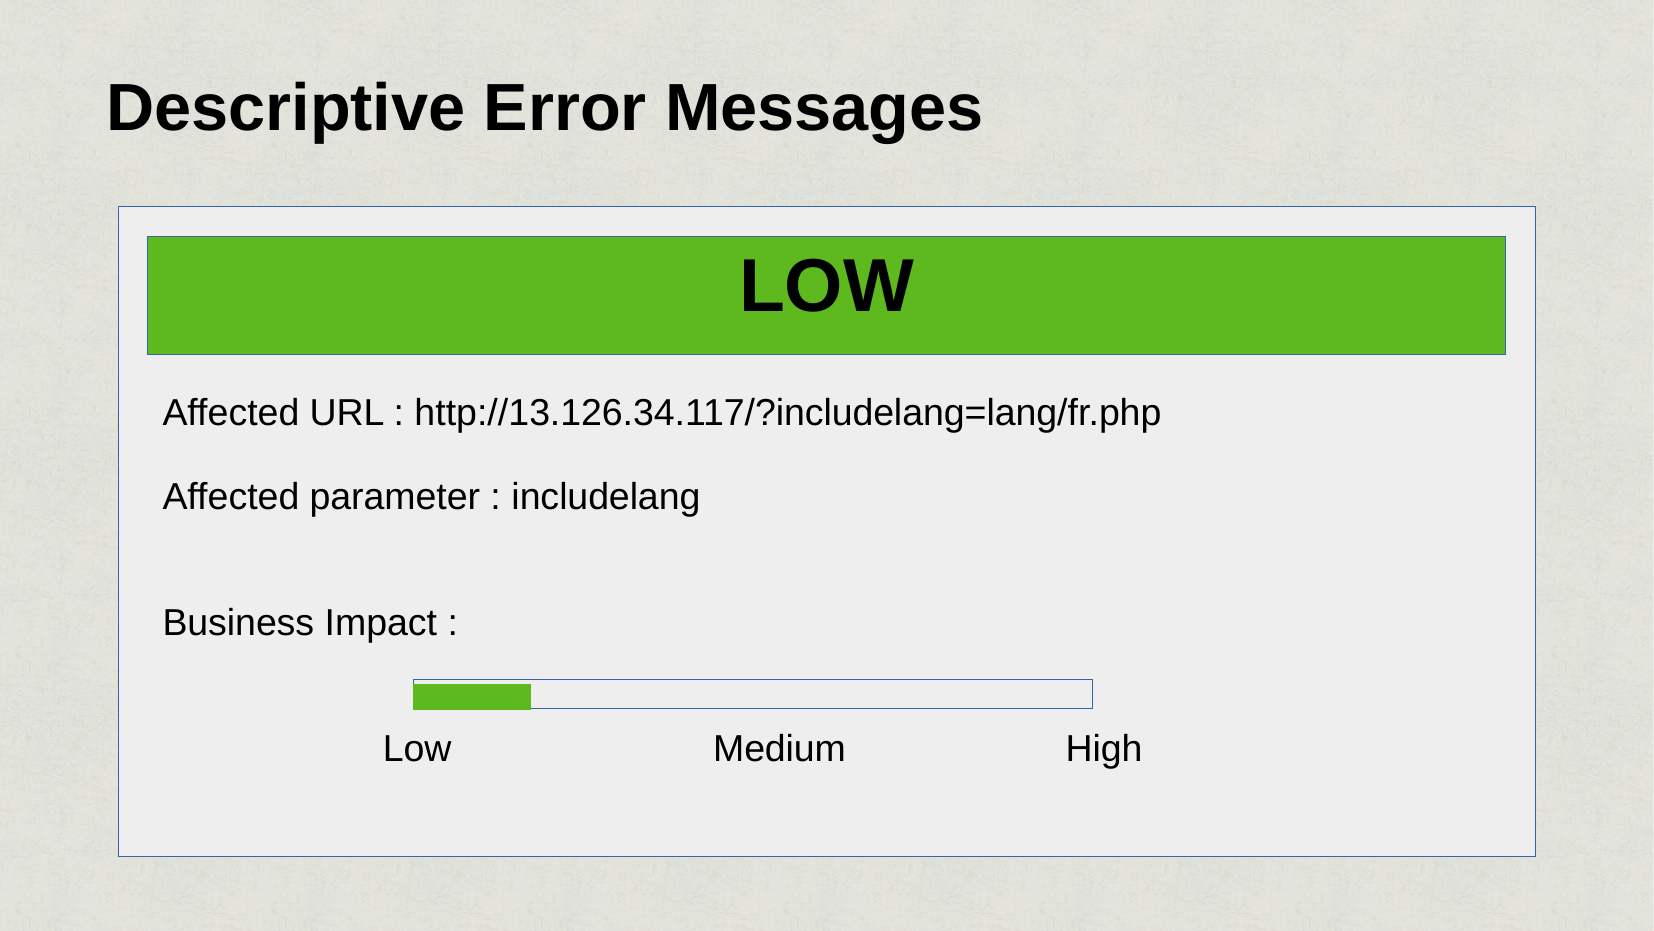

# Descriptive Error Messages
LOW
Affected URL : http://13.126.34.117/?includelang=lang/fr.php
Affected parameter : includelang
Business Impact :
 Low Medium High